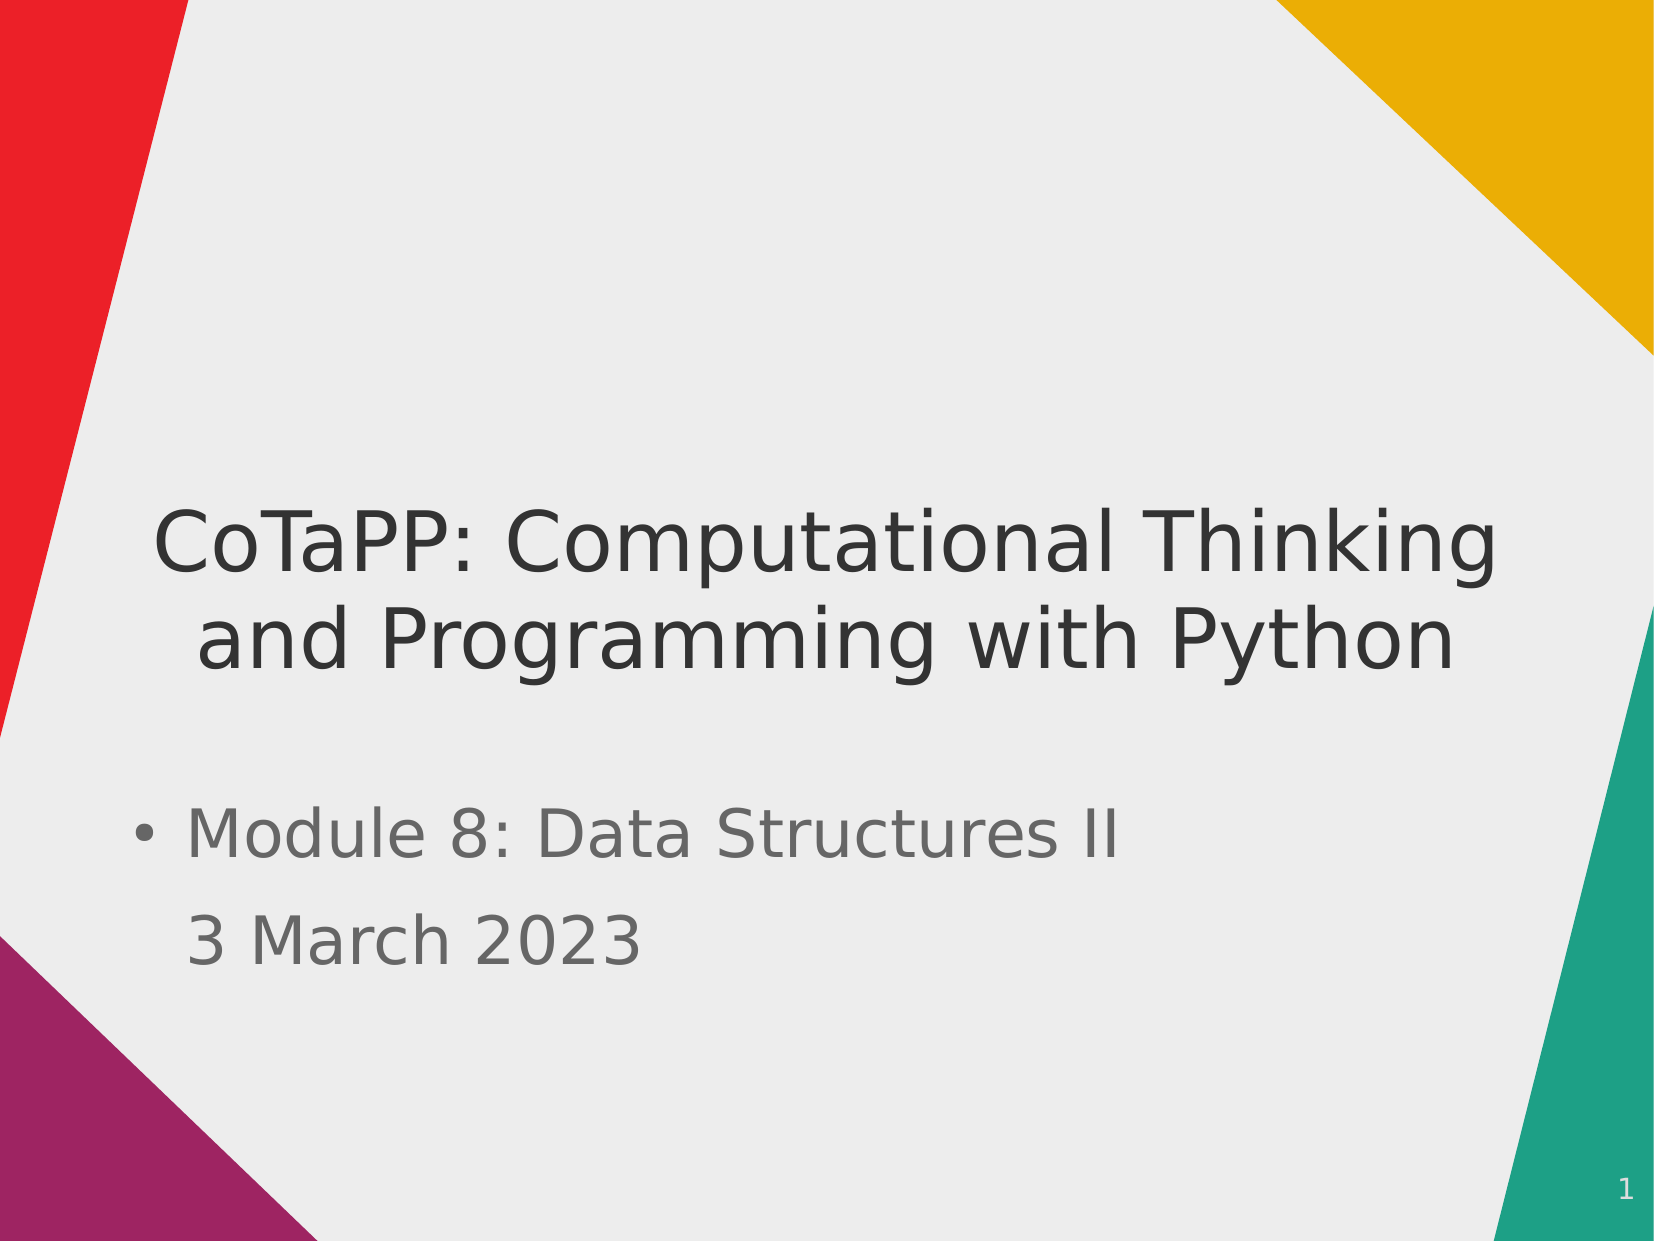

# CoTaPP: Computational Thinking and Programming with Python
Module 8: Data Structures II
3 March 2023
1